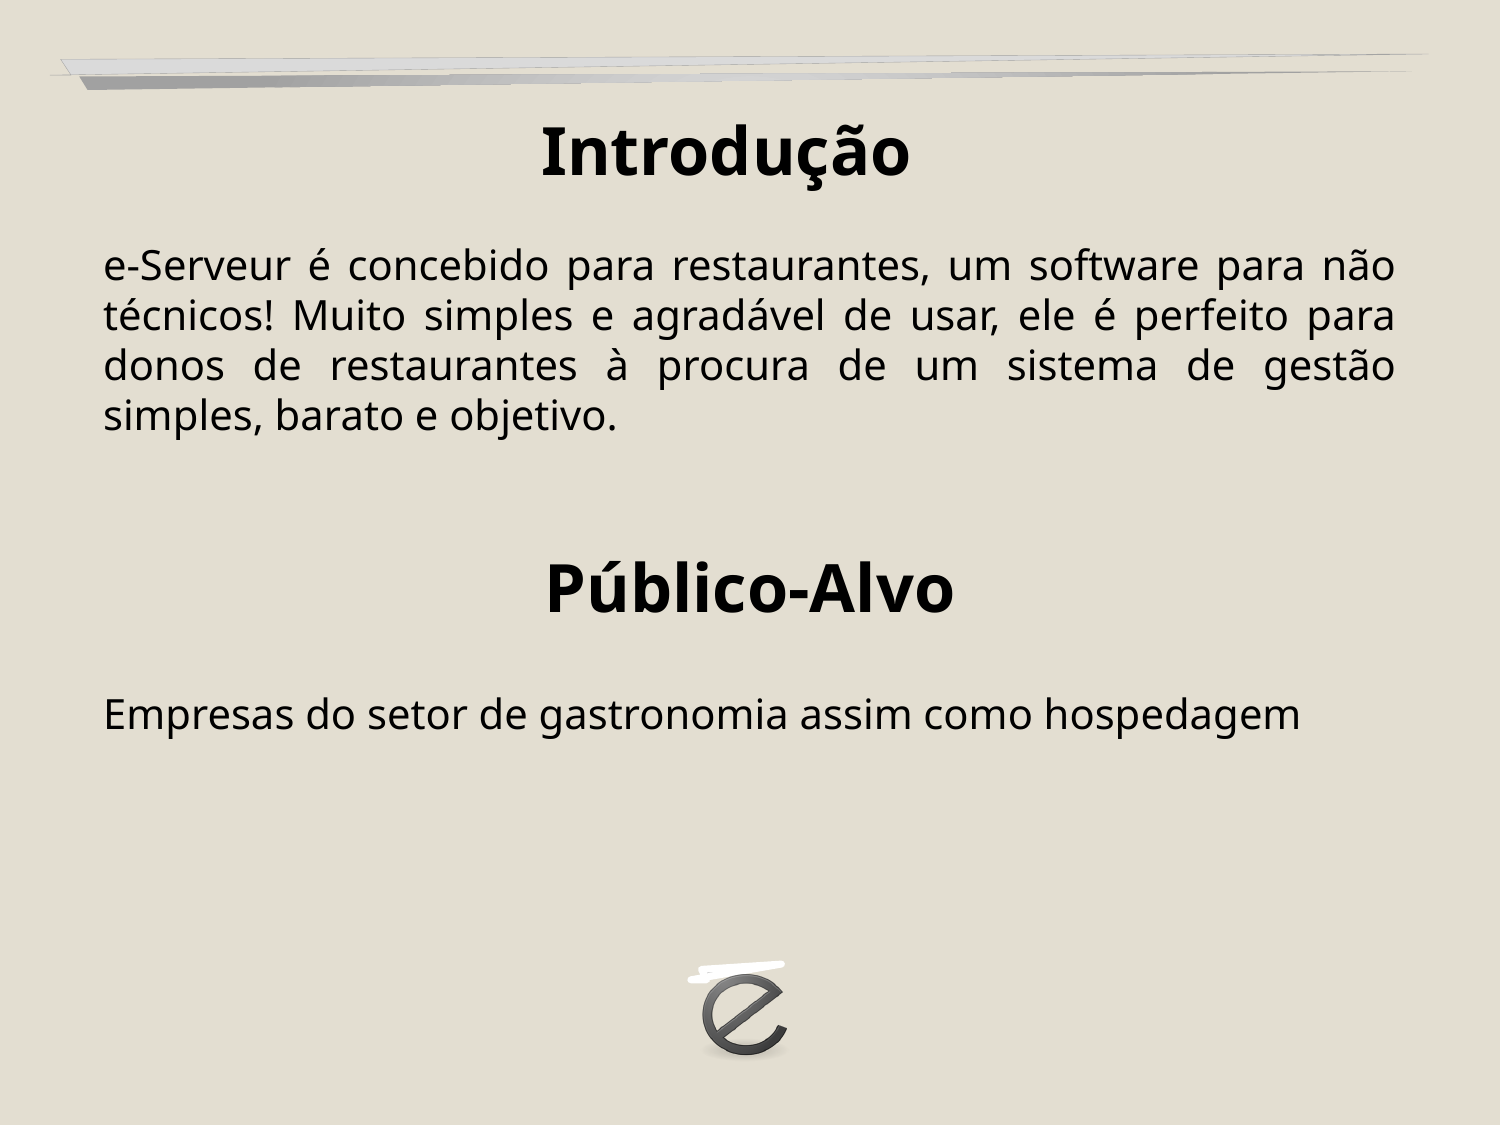

Introdução
e-Serveur é concebido para restaurantes, um software para não técnicos! Muito simples e agradável de usar, ele é perfeito para donos de restaurantes à procura de um sistema de gestão simples, barato e objetivo.
Público-Alvo
Empresas do setor de gastronomia assim como hospedagem